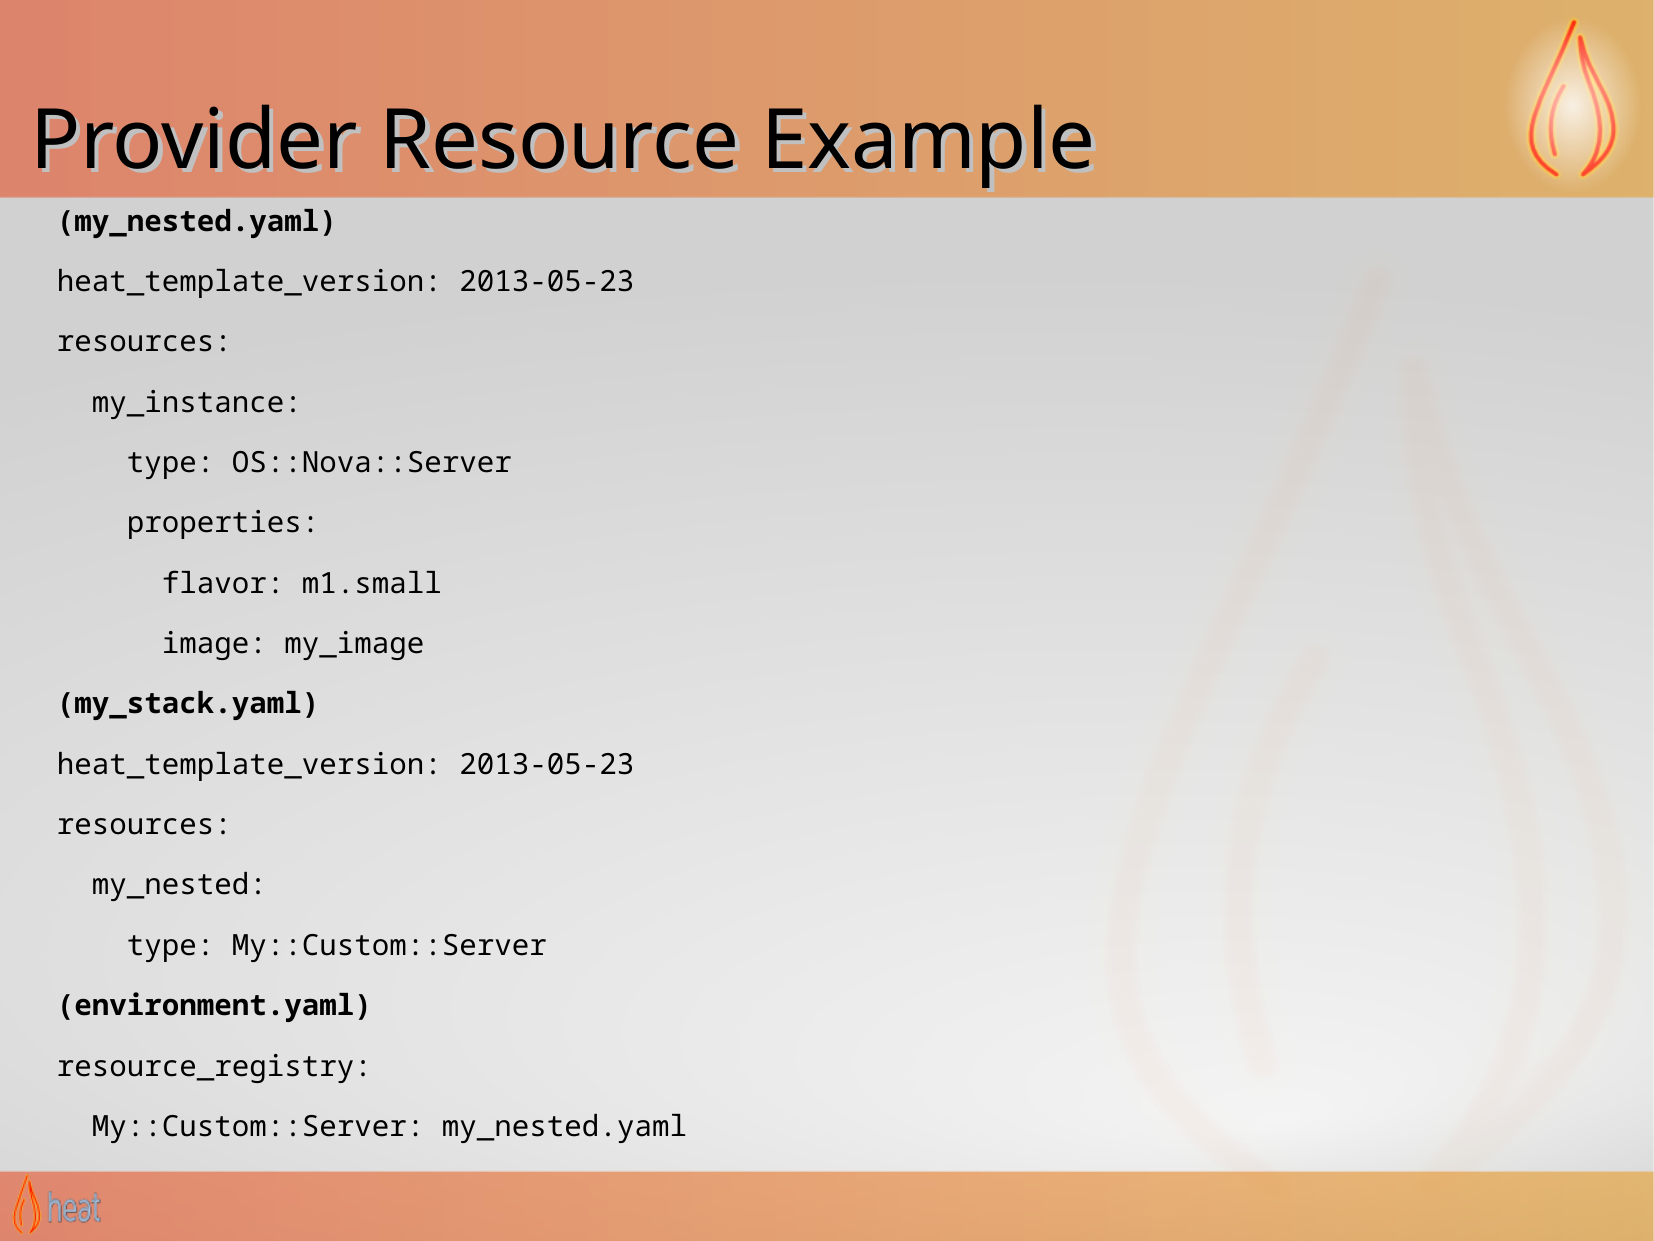

# Provider Resource Example
(my_nested.yaml)
heat_template_version: 2013-05-23
resources:
 my_instance:
 type: OS::Nova::Server
 properties:
 flavor: m1.small
 image: my_image
(my_stack.yaml)
heat_template_version: 2013-05-23
resources:
 my_nested:
 type: My::Custom::Server
(environment.yaml)
resource_registry:
 My::Custom::Server: my_nested.yaml